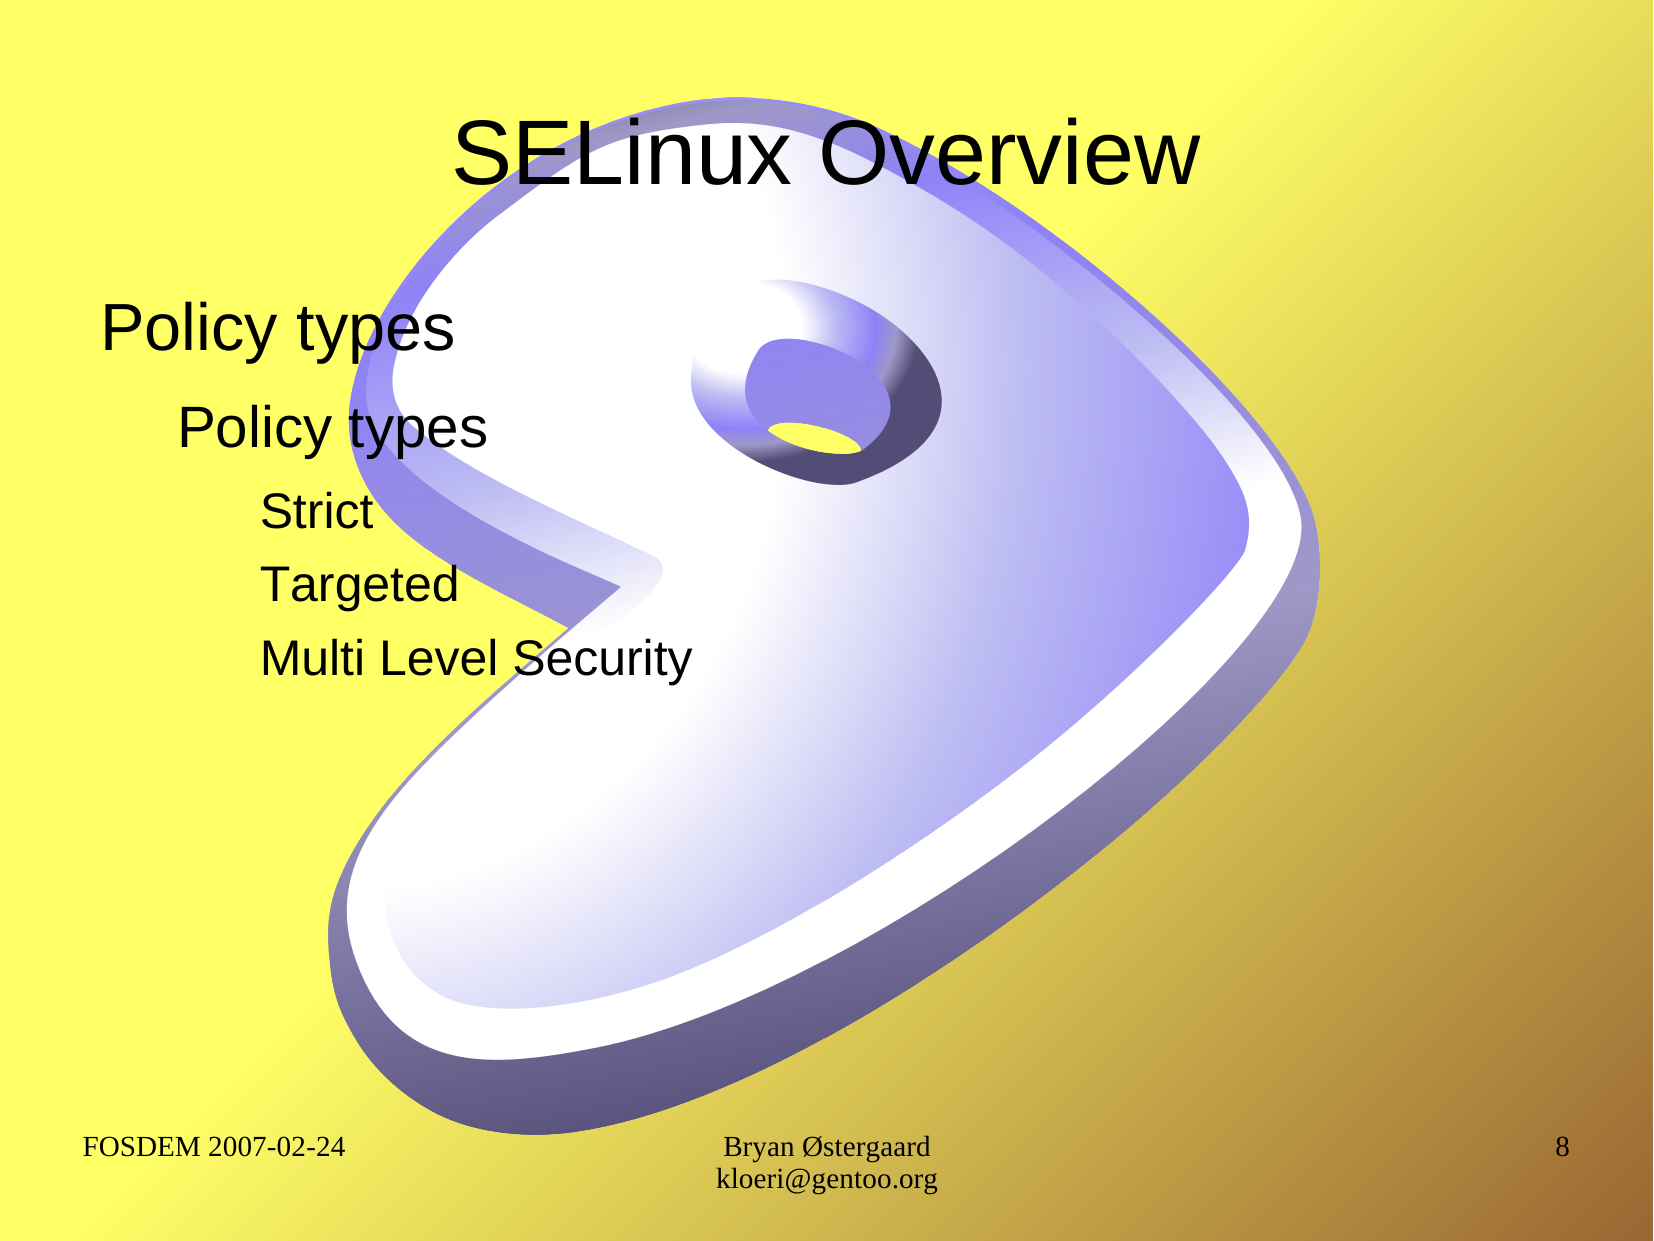

# SELinux Overview
Policy types
Policy types
Strict
Targeted
Multi Level Security
8